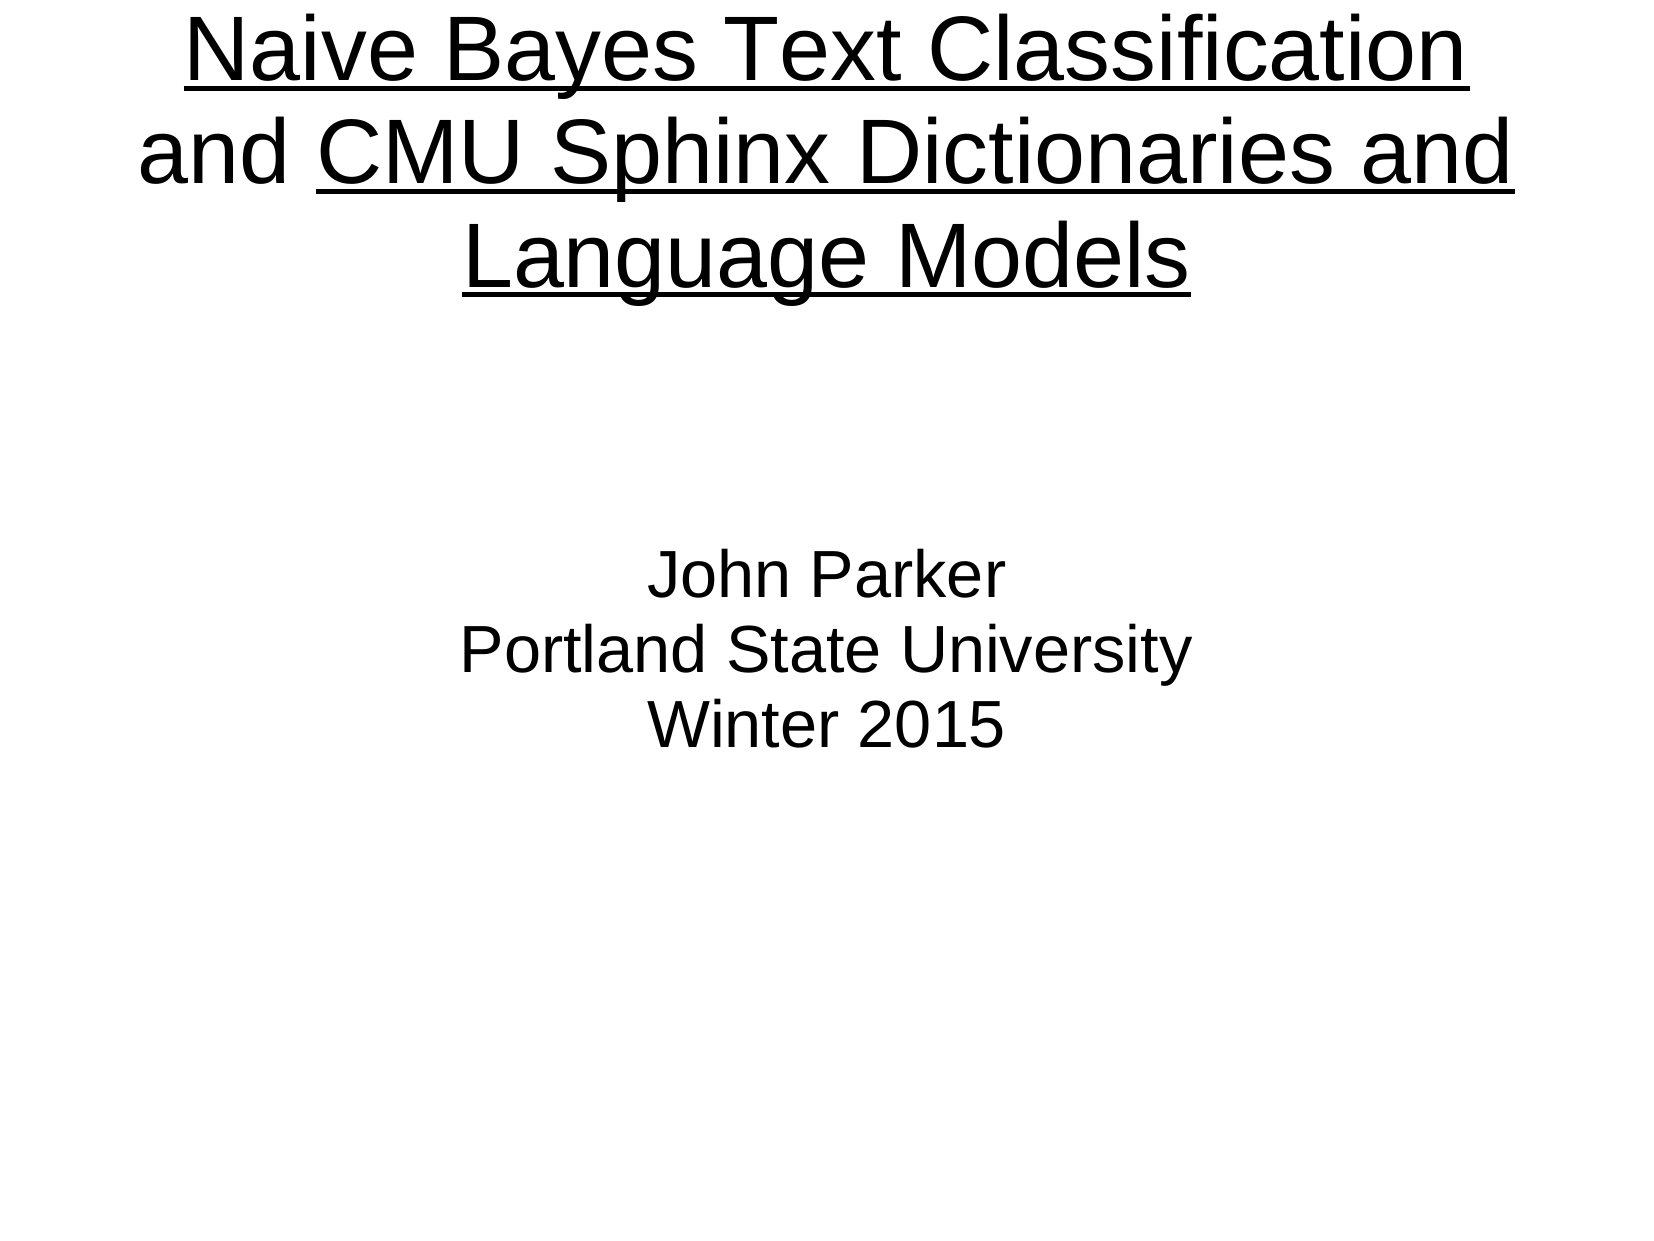

# Naive Bayes Text Classification and CMU Sphinx Dictionaries and Language Models
John Parker
Portland State University
Winter 2015